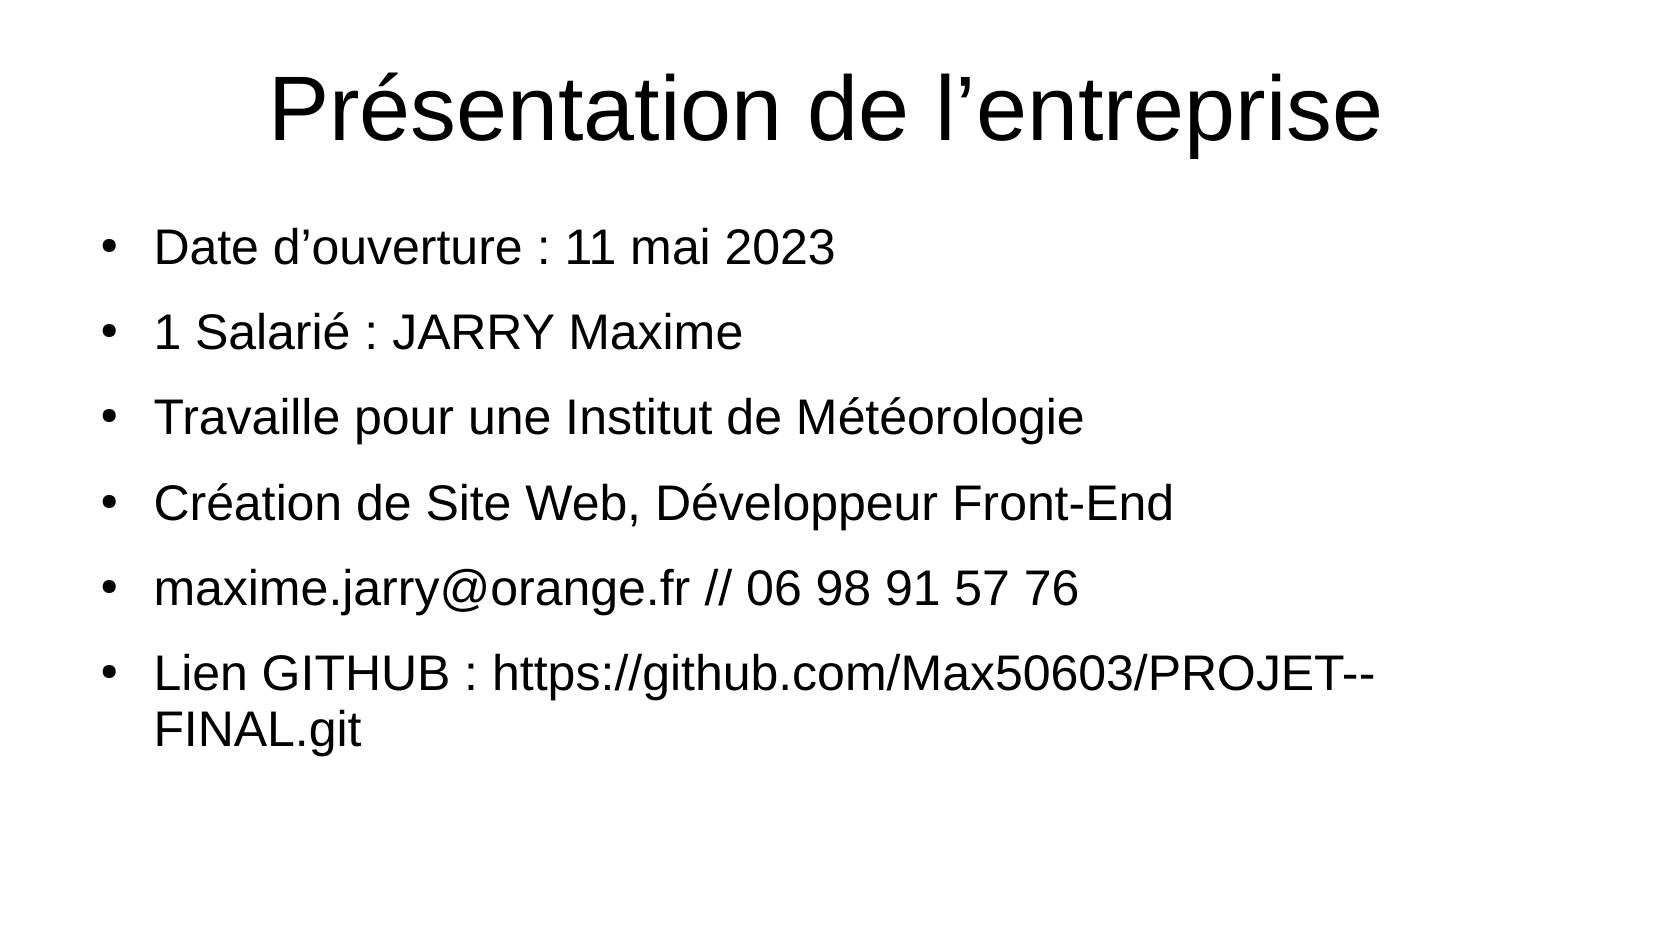

# Présentation de l’entreprise
Date d’ouverture : 11 mai 2023
1 Salarié : JARRY Maxime
Travaille pour une Institut de Météorologie
Création de Site Web, Développeur Front-End
maxime.jarry@orange.fr // 06 98 91 57 76
Lien GITHUB : https://github.com/Max50603/PROJET--FINAL.git